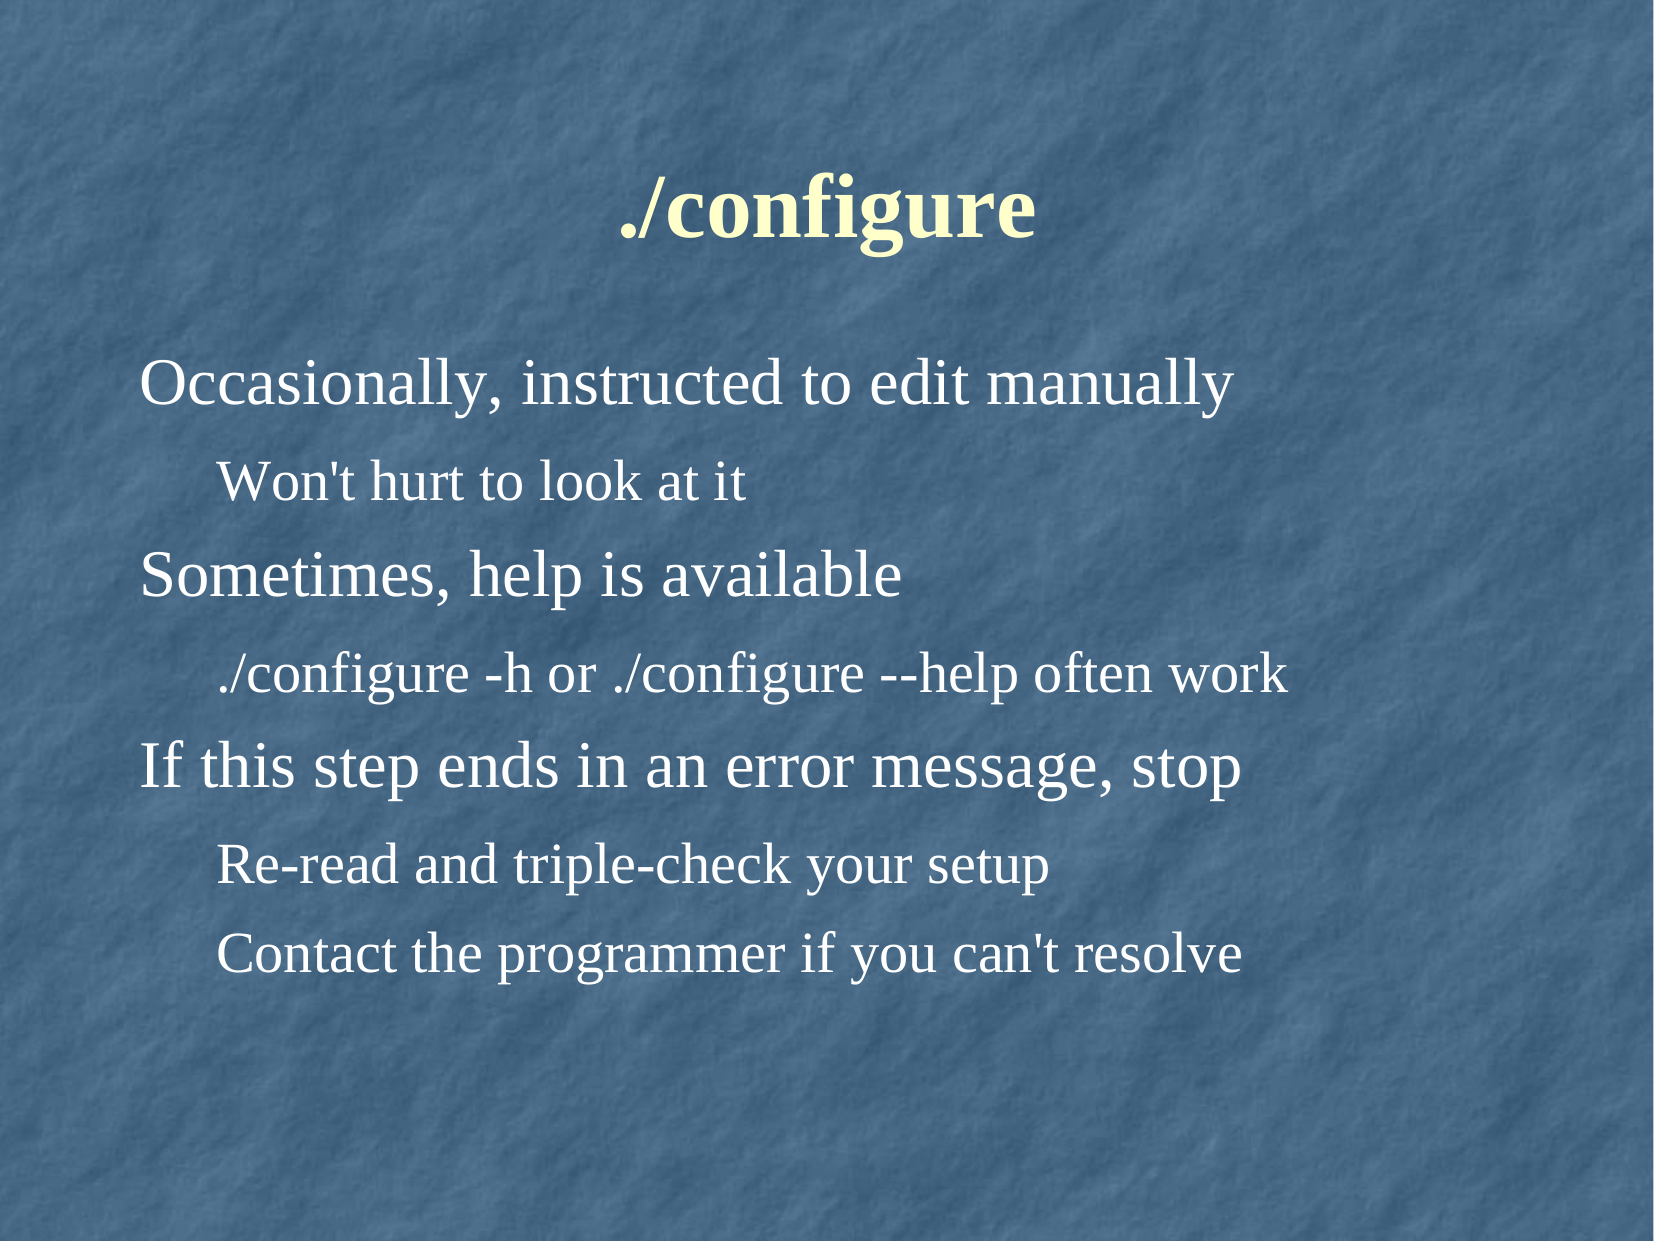

# ./configure
Occasionally, instructed to edit manually
Won't hurt to look at it
Sometimes, help is available
./configure -h or ./configure --help often work
If this step ends in an error message, stop
Re-read and triple-check your setup
Contact the programmer if you can't resolve